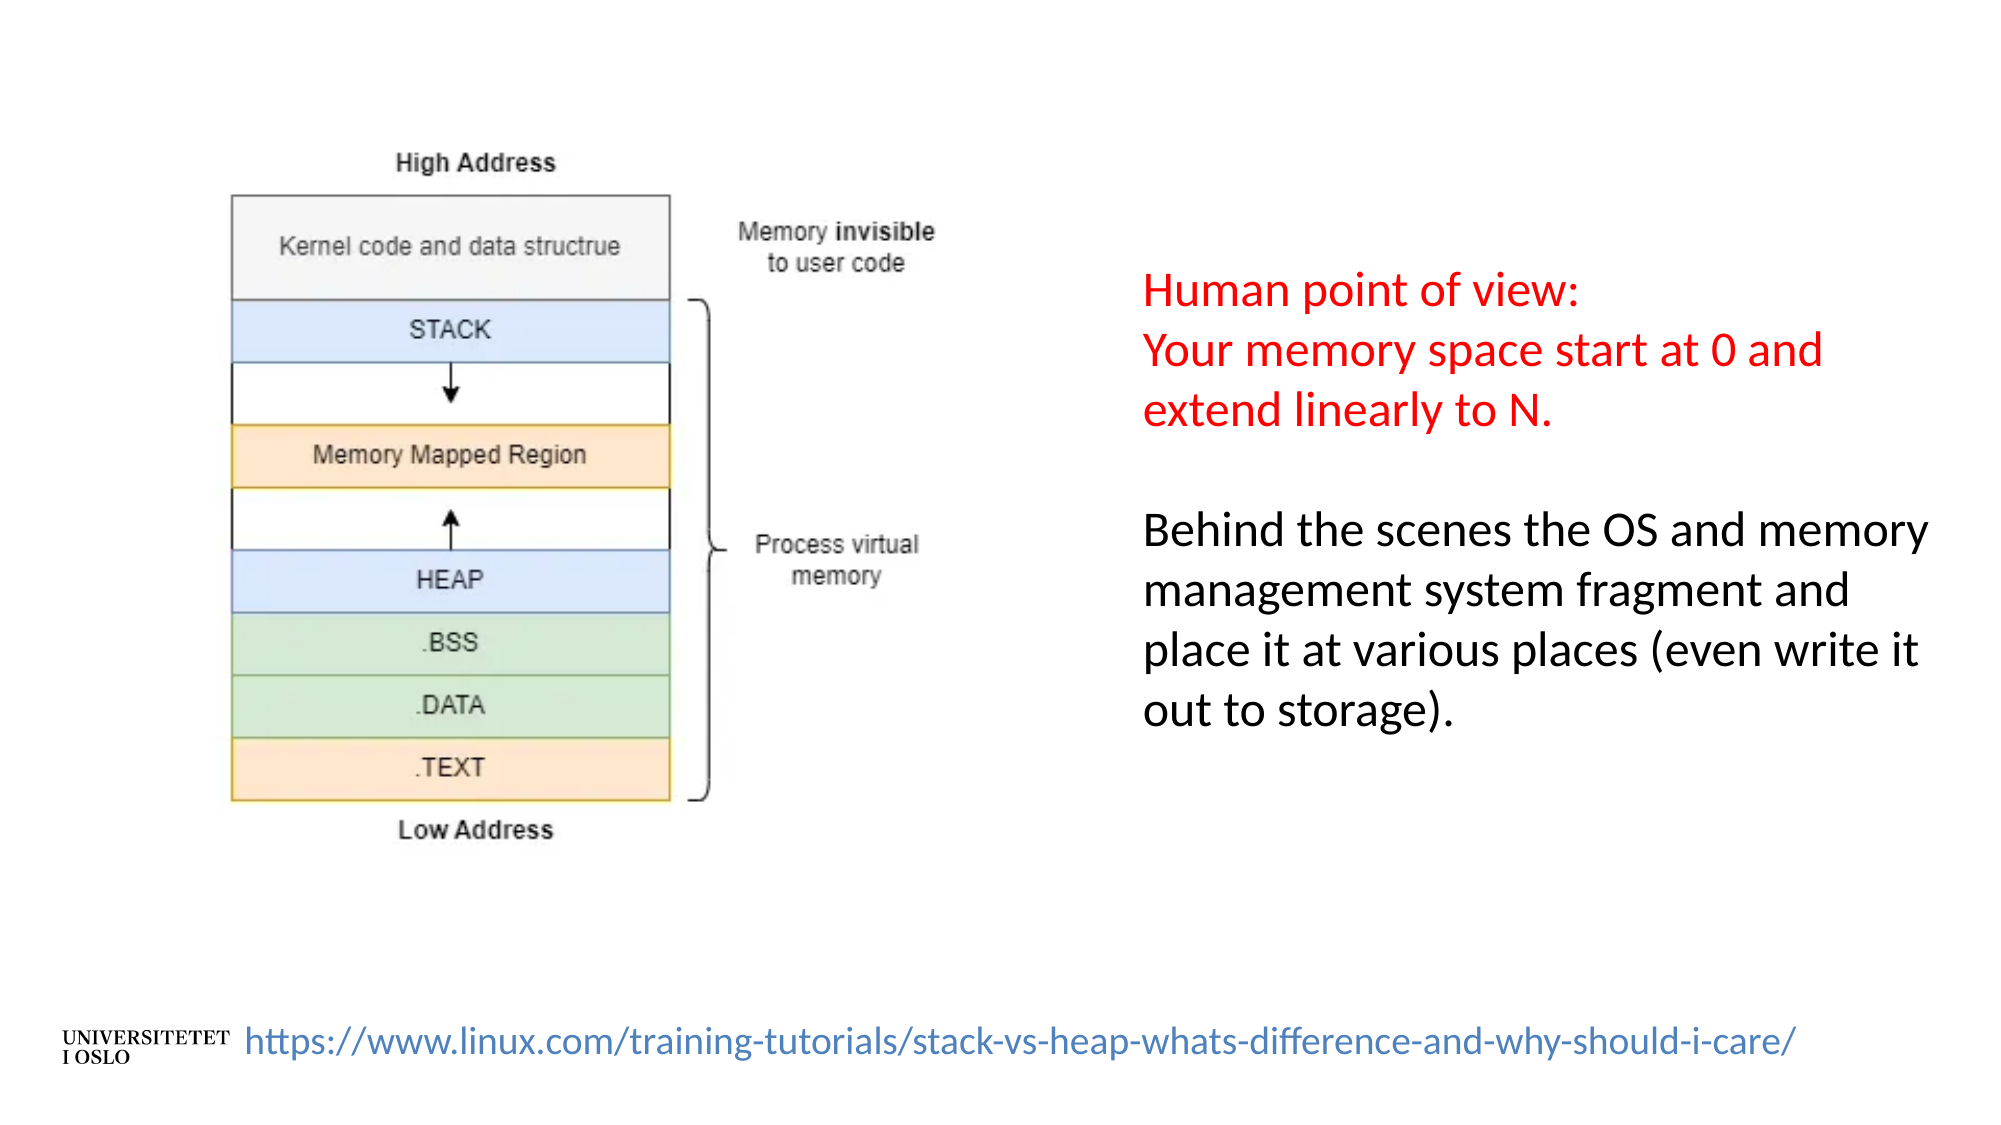

Human point of view:
Your memory space start at 0 and extend linearly to N.
Behind the scenes the OS and memory management system fragment and place it at various places (even write it out to storage).
https://www.linux.com/training-tutorials/stack-vs-heap-whats-difference-and-why-should-i-care/